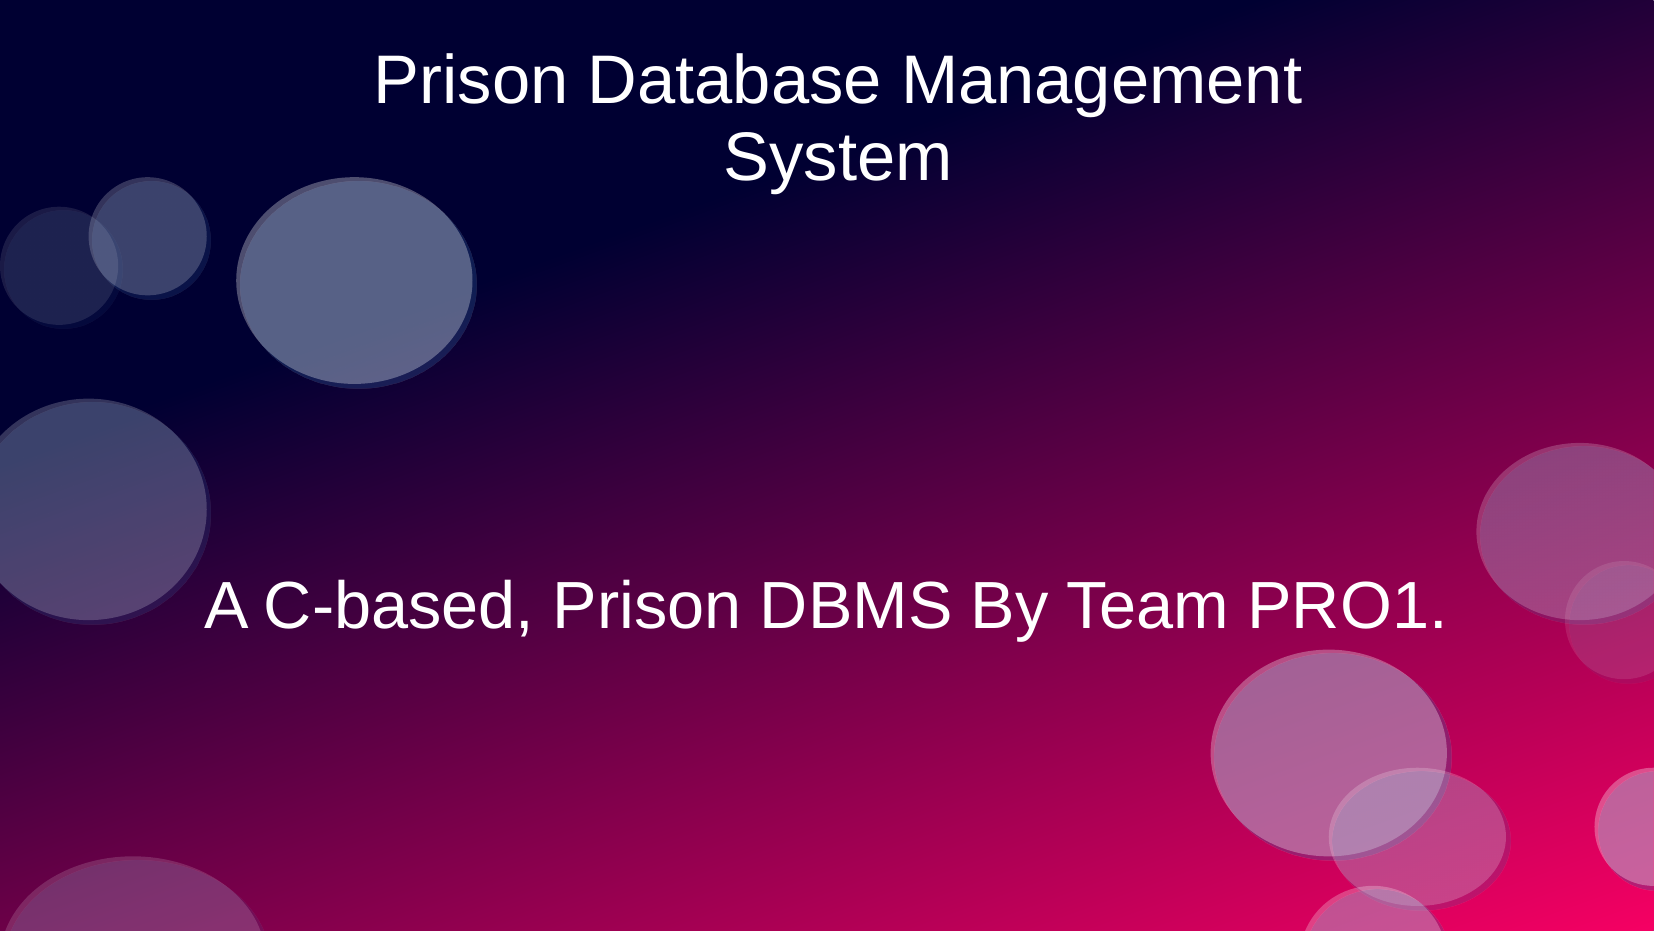

# Prison Database Management System
A C-based, Prison DBMS By Team PRO1.